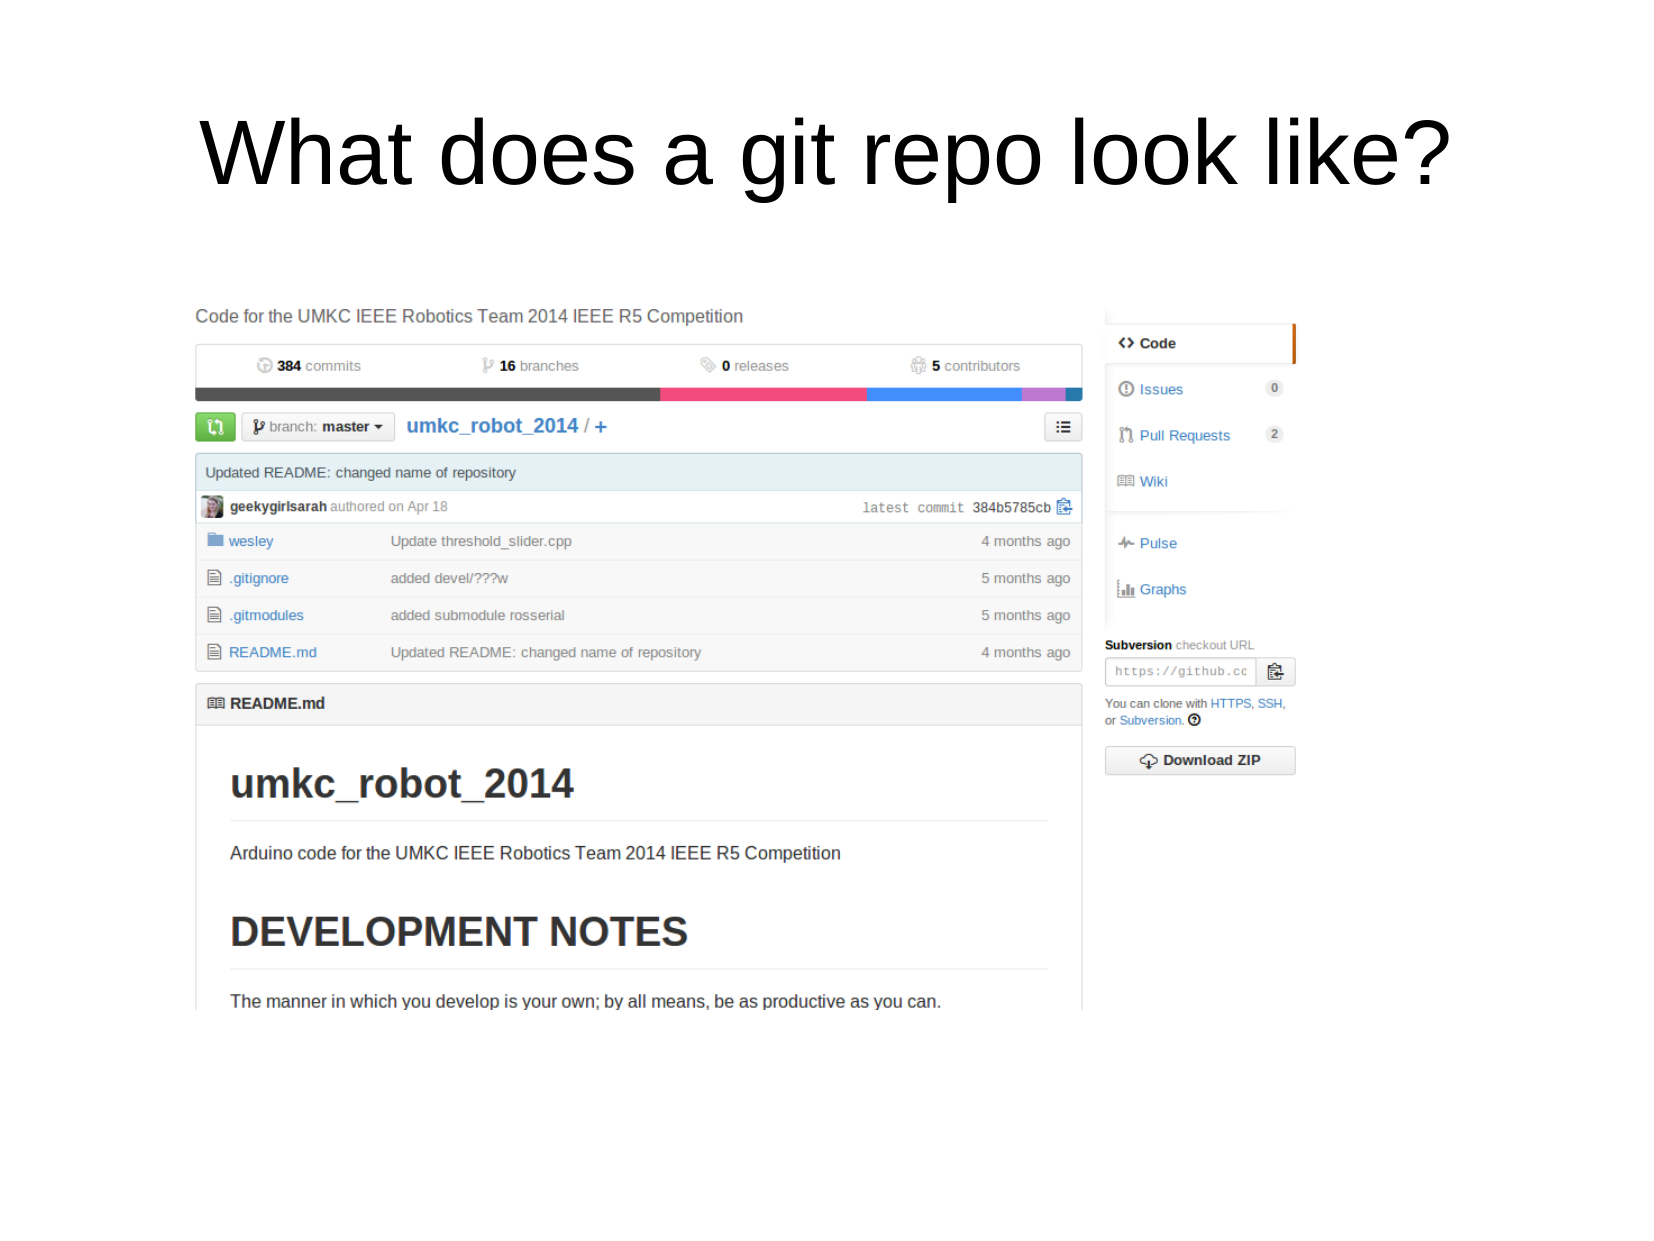

# What does a git repo look like?